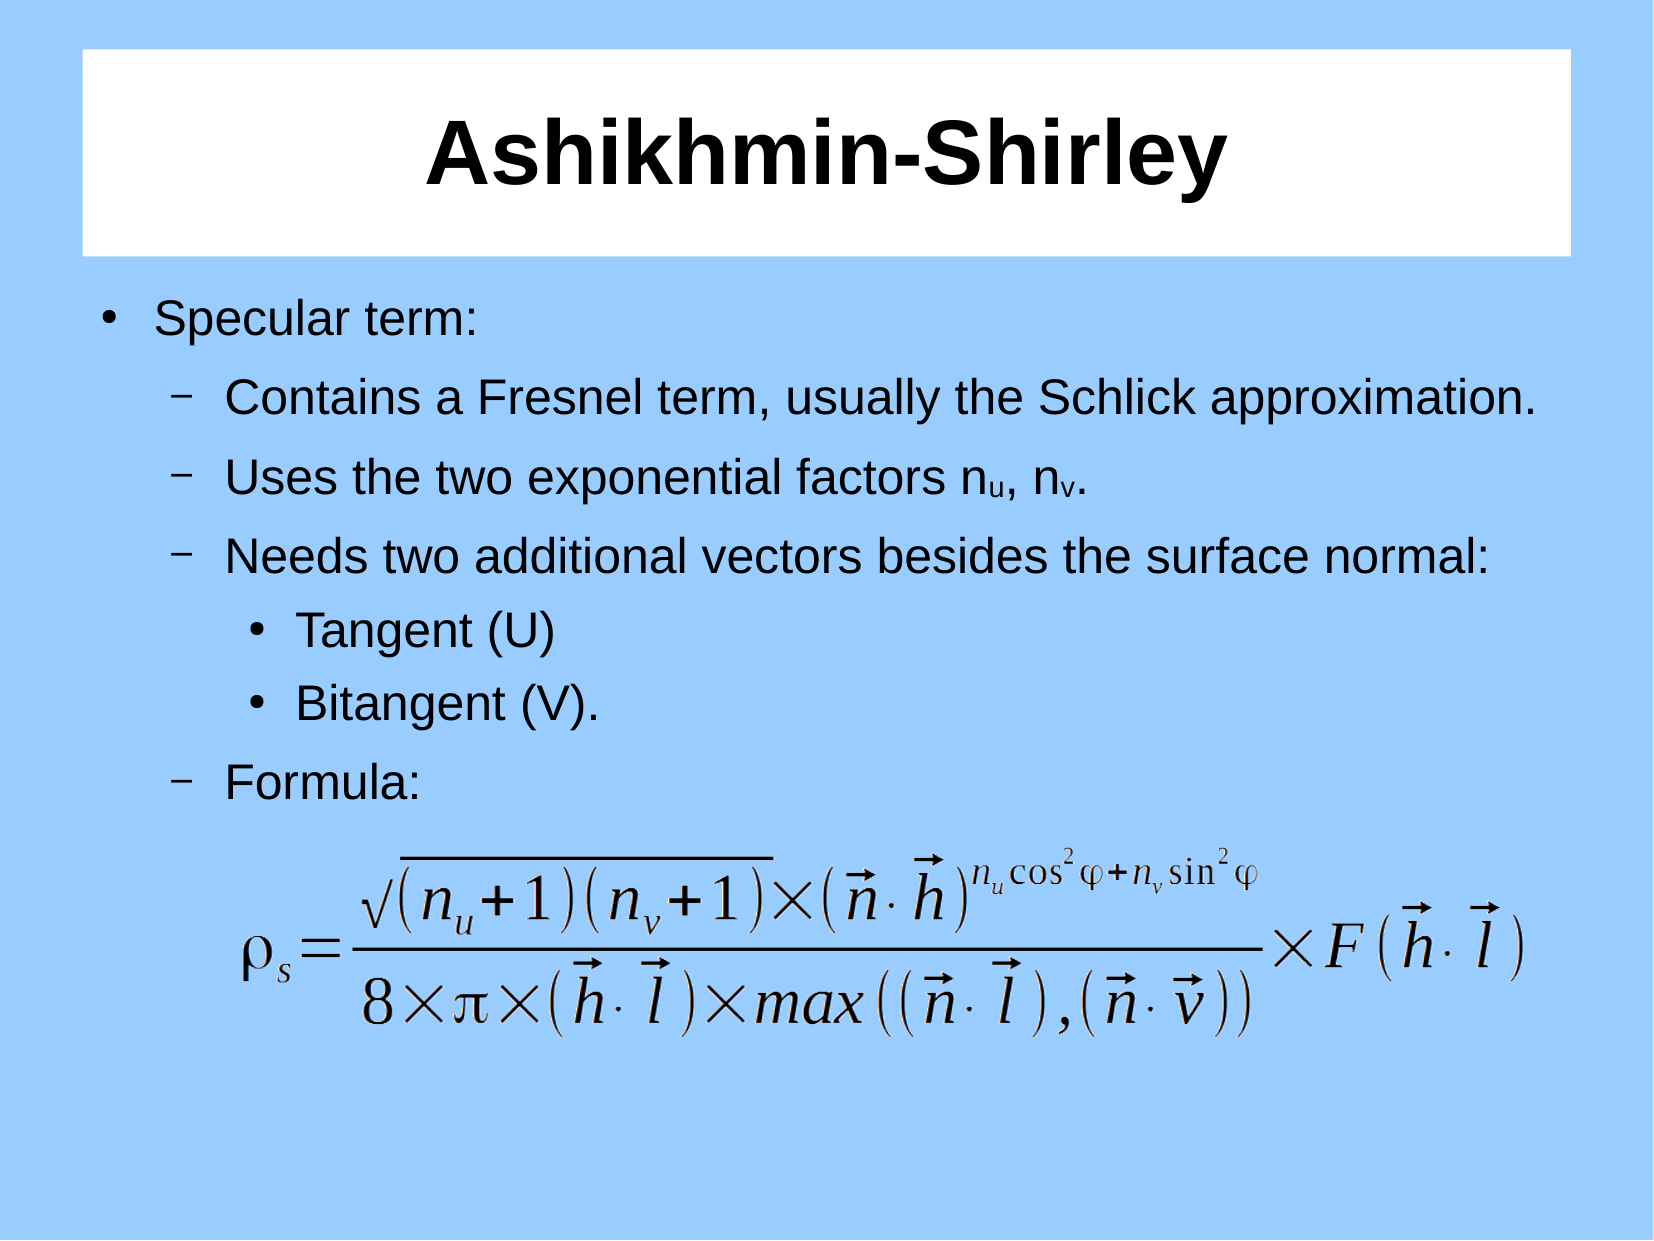

# Ashikhmin-Shirley
Specular term:
Contains a Fresnel term, usually the Schlick approximation.
Uses the two exponential factors nu, nv.
Needs two additional vectors besides the surface normal:
Tangent (U)
Bitangent (V).
Formula: